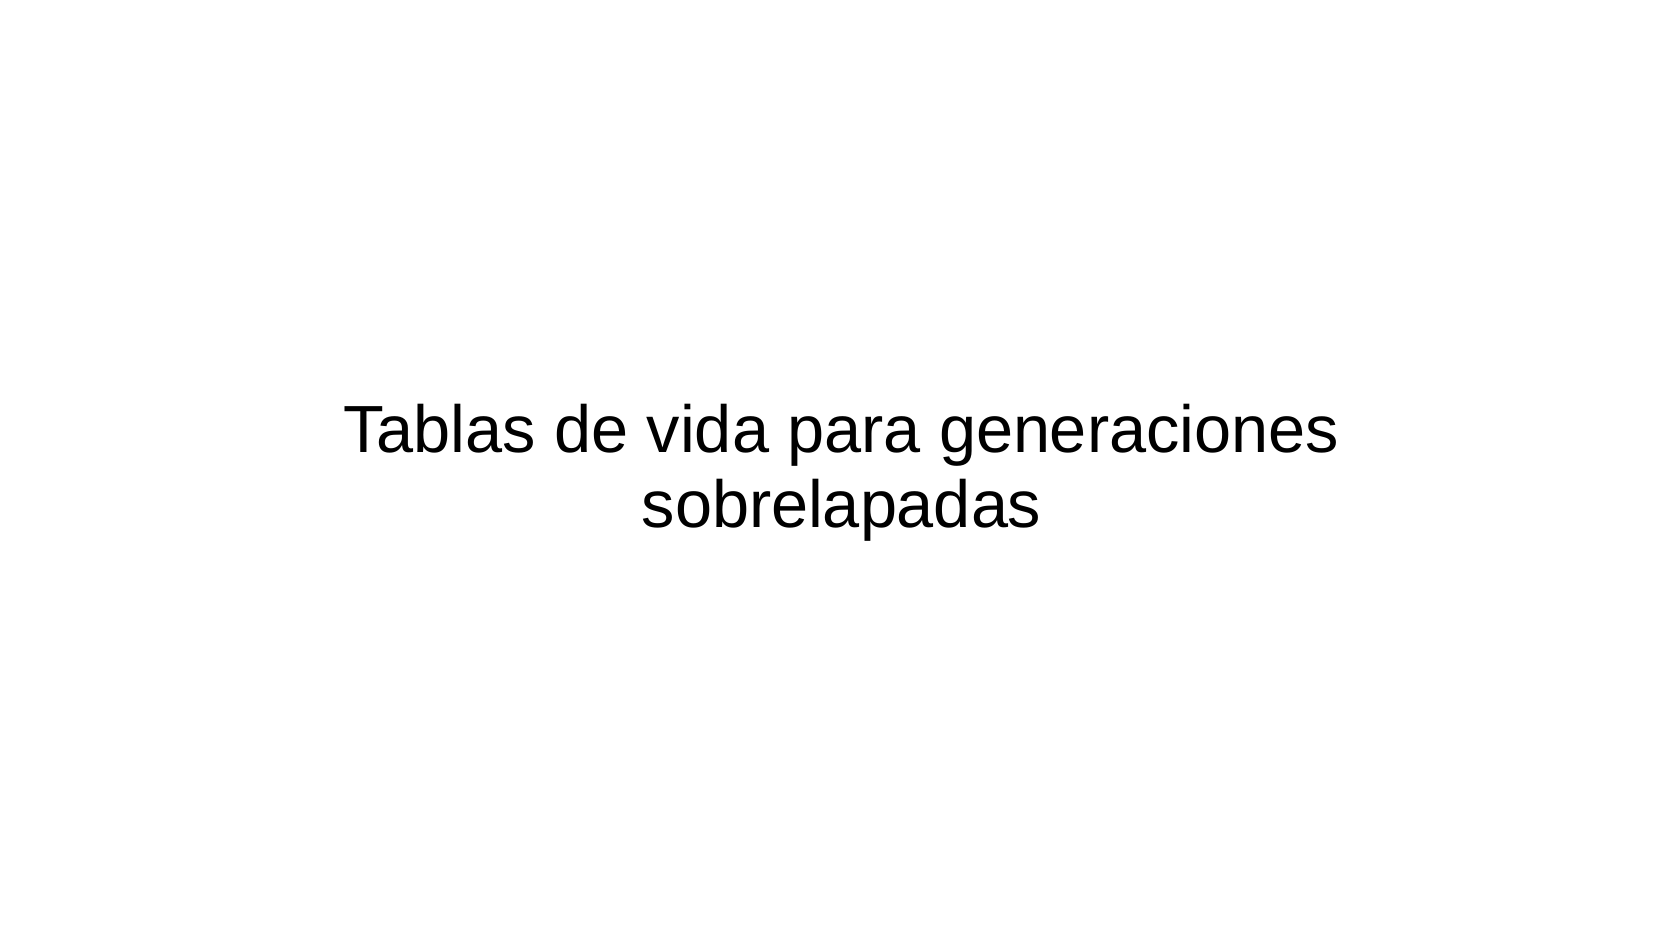

# Tablas de vida para generaciones sobrelapadas